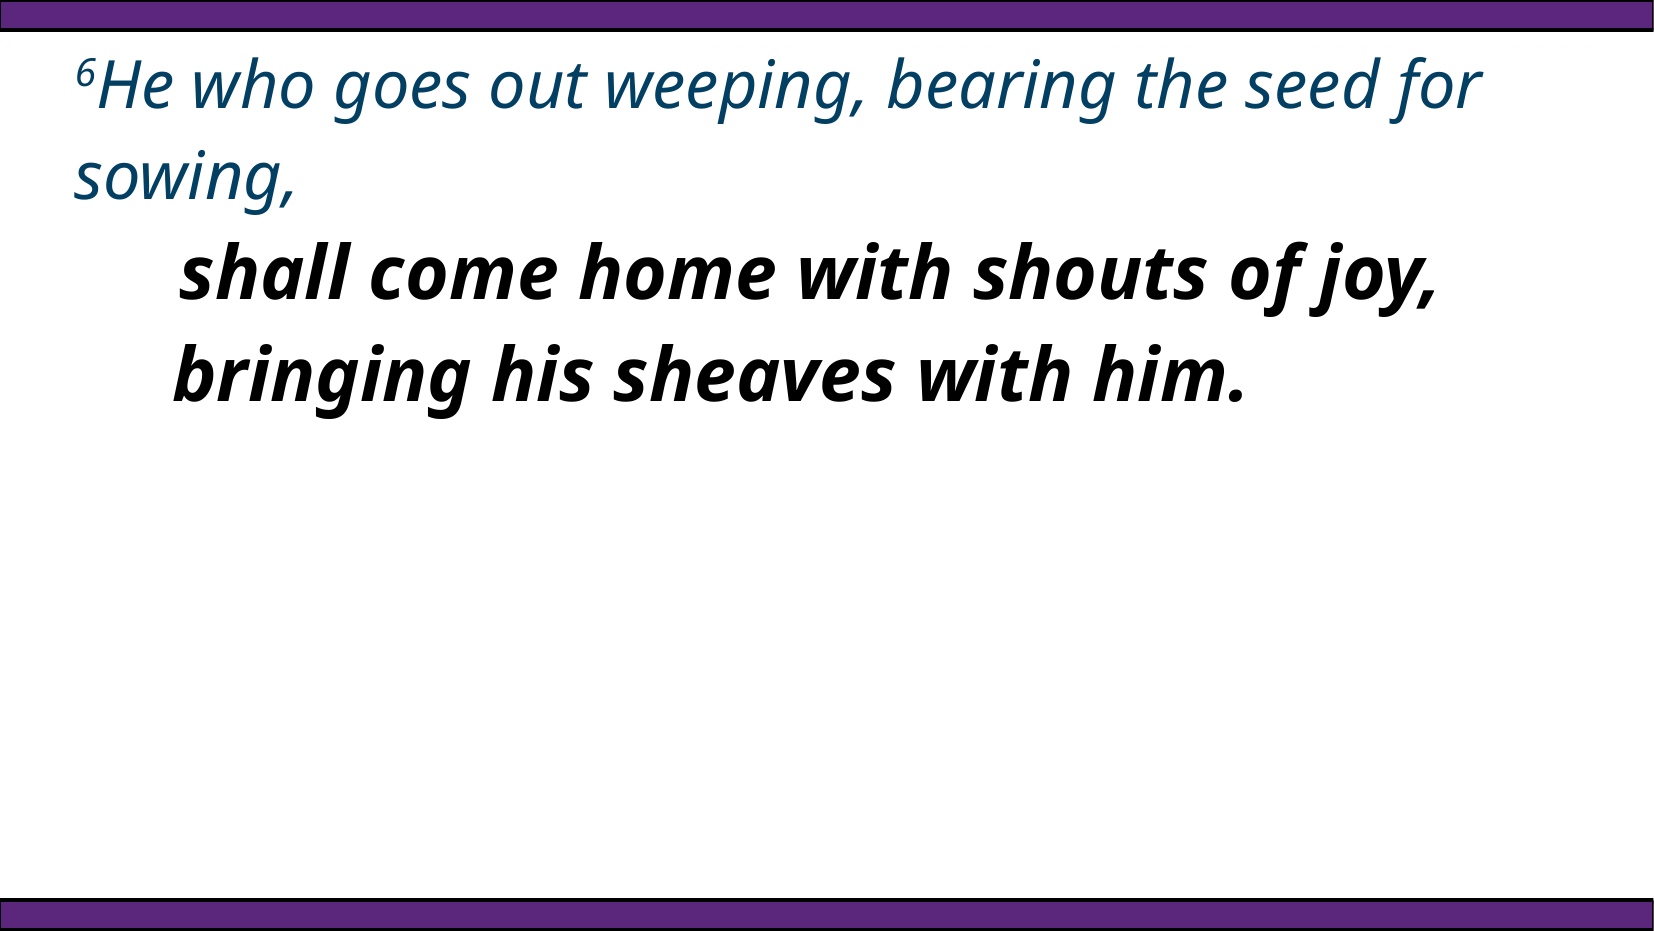

6He who goes out weeping, bearing the seed for
sowing,
 shall come home with shouts of joy,
 bringing his sheaves with him.